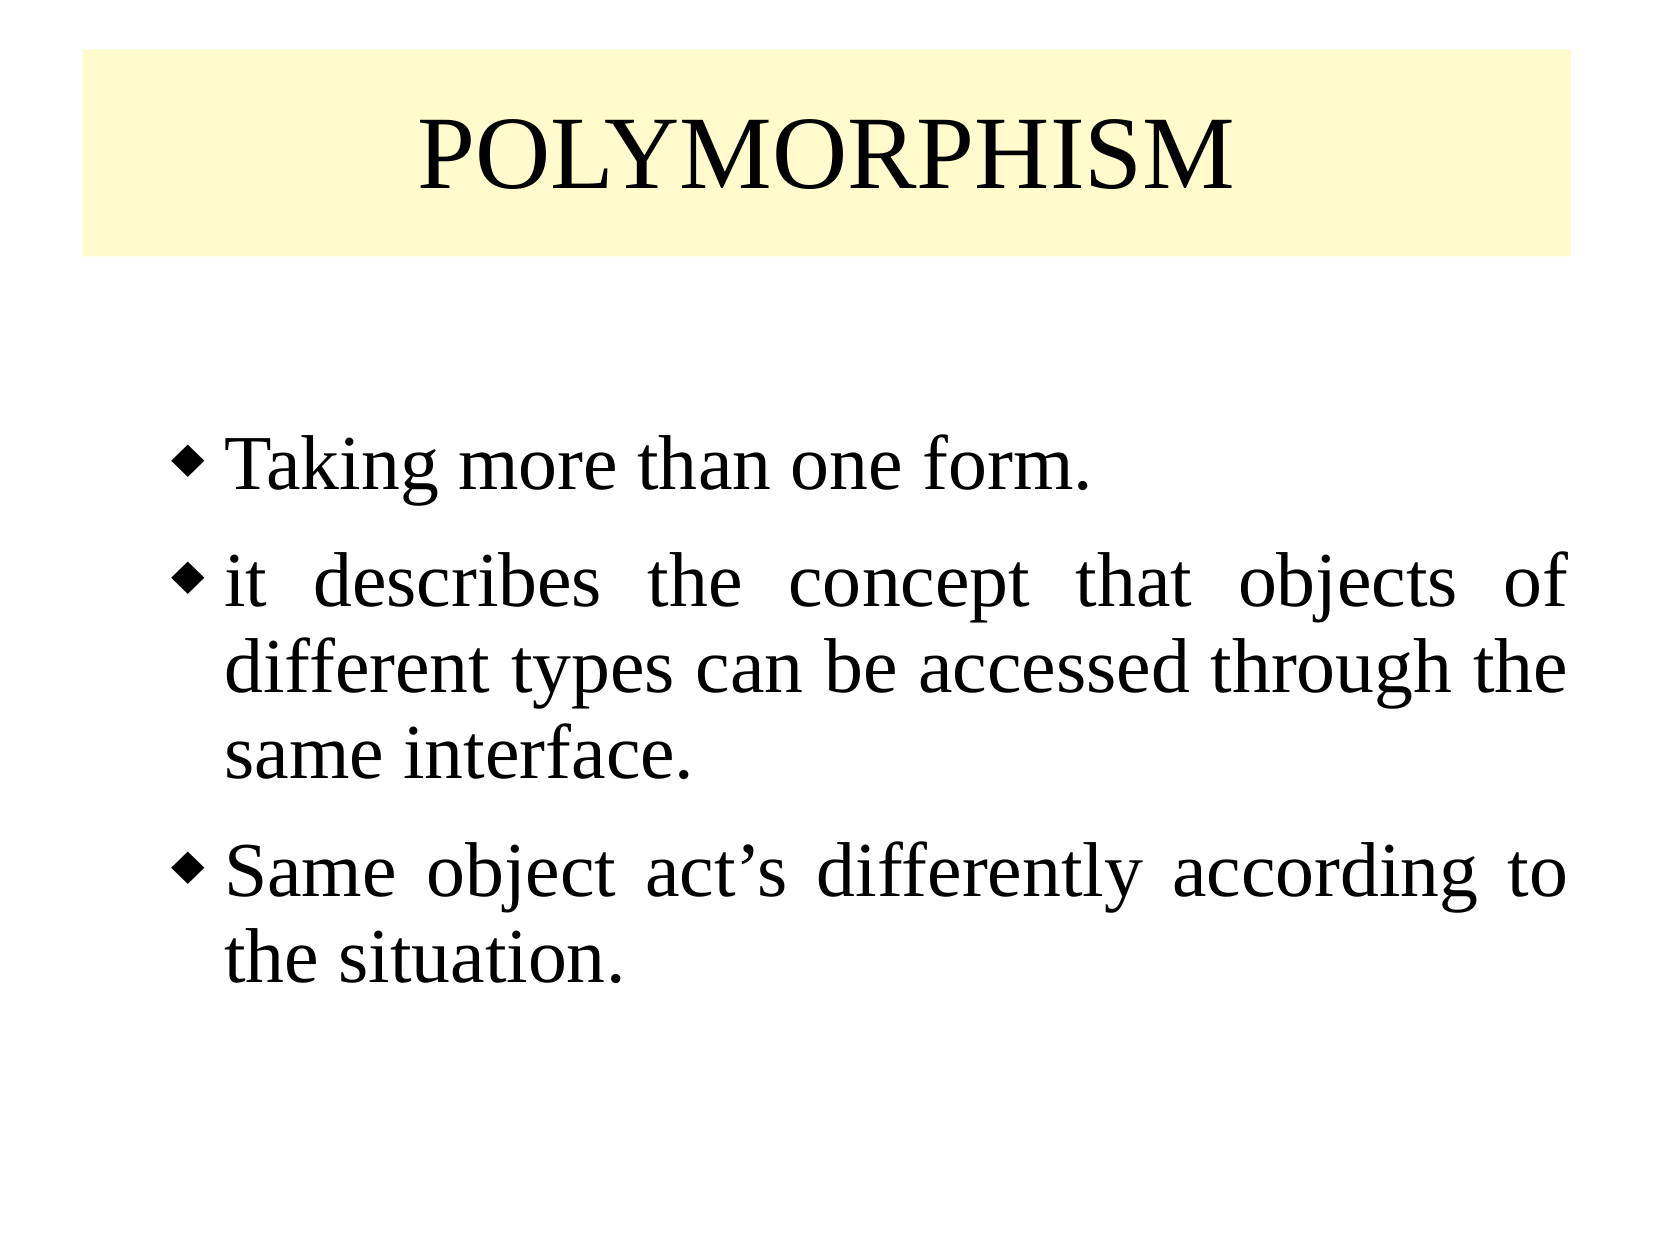

# POLYMORPHISM
Taking more than one form.
it describes the concept that objects of different types can be accessed through the same interface.
Same object act’s differently according to the situation.